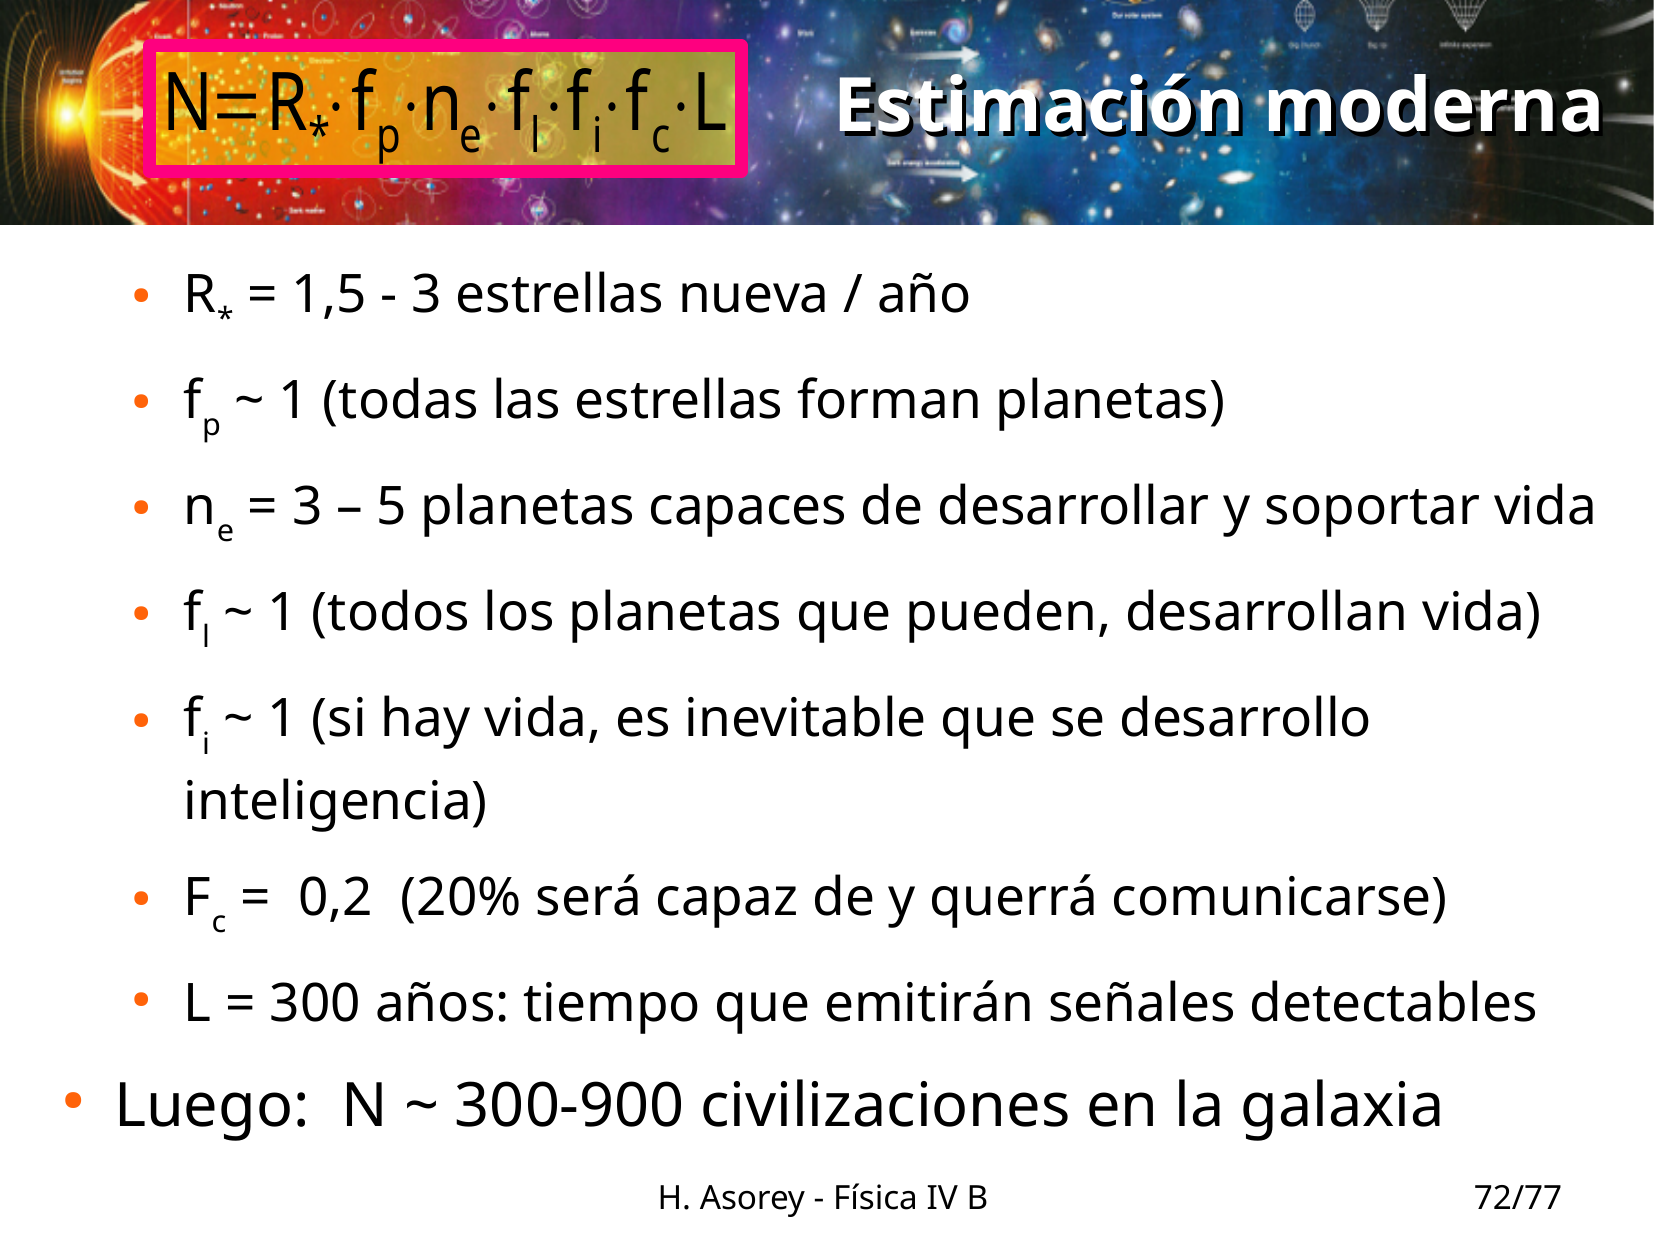

# Estimación moderna
R* = 1,5 - 3 estrellas nueva / año
fp ~ 1 (todas las estrellas forman planetas)
ne = 3 – 5 planetas capaces de desarrollar y soportar vida
fl ~ 1 (todos los planetas que pueden, desarrollan vida)
fi ~ 1 (si hay vida, es inevitable que se desarrollo inteligencia)
Fc = 0,2 (20% será capaz de y querrá comunicarse)
L = 300 años: tiempo que emitirán señales detectables
Luego: N ~ 300-900 civilizaciones en la galaxia
H. Asorey - Física IV B
72